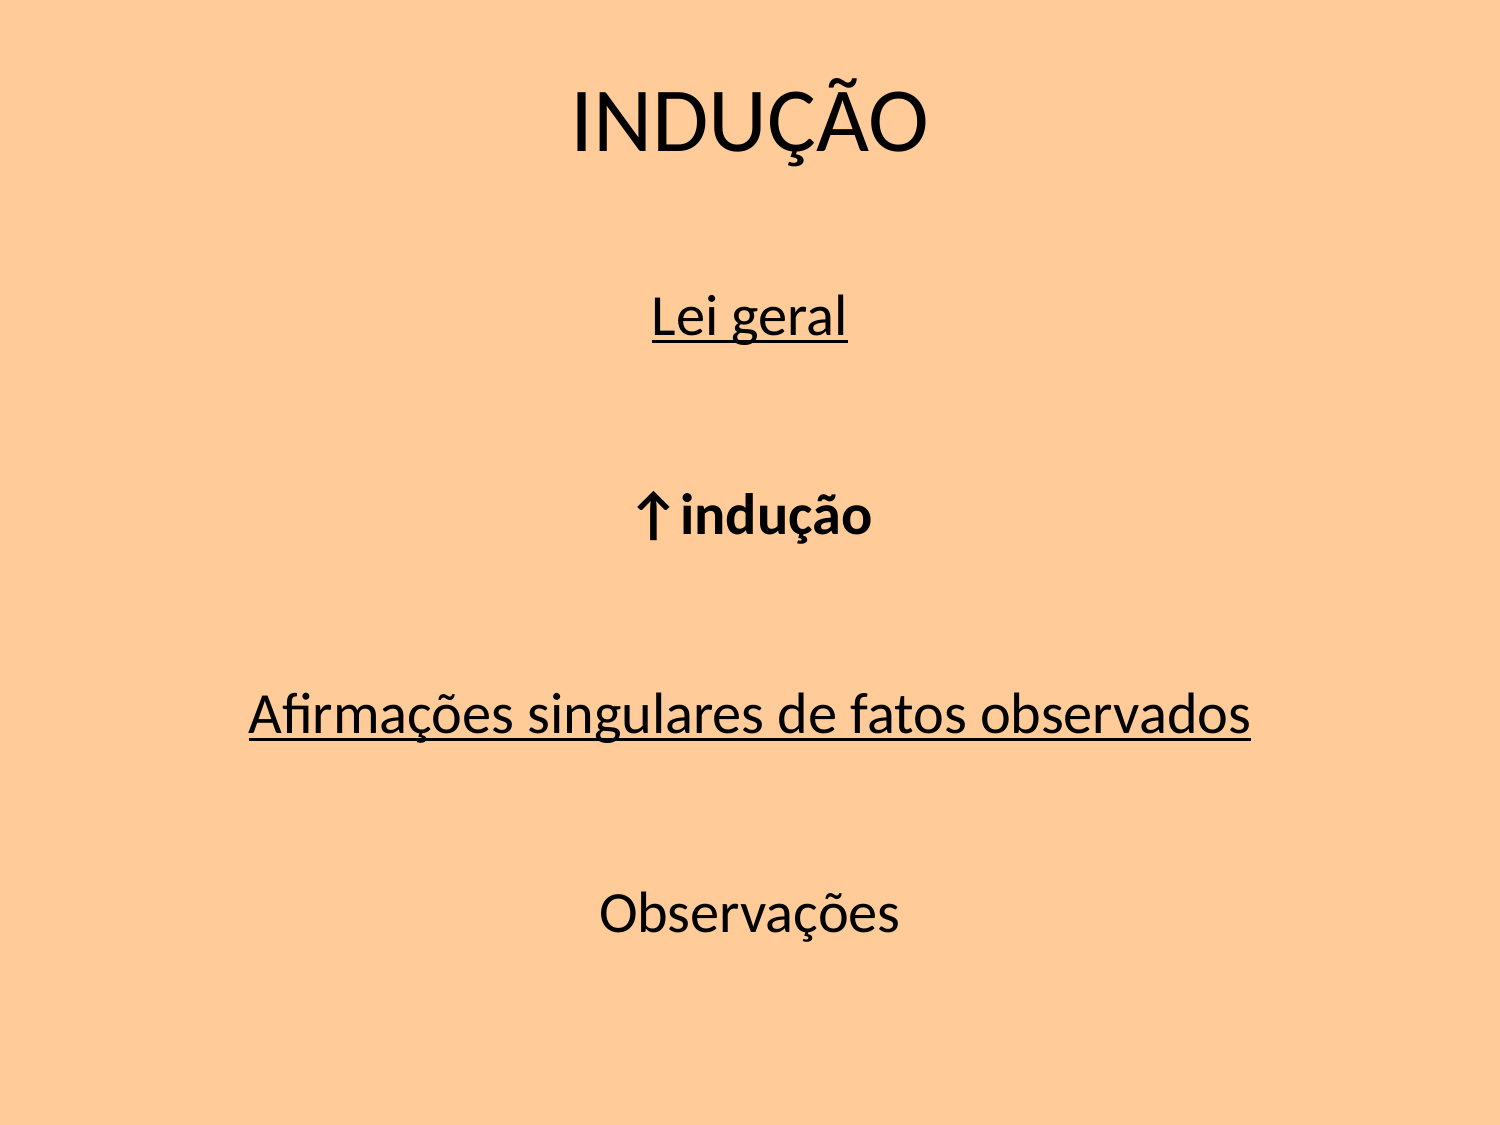

# INDUÇÃO
Lei geral
↑indução
Afirmações singulares de fatos observados
Observações